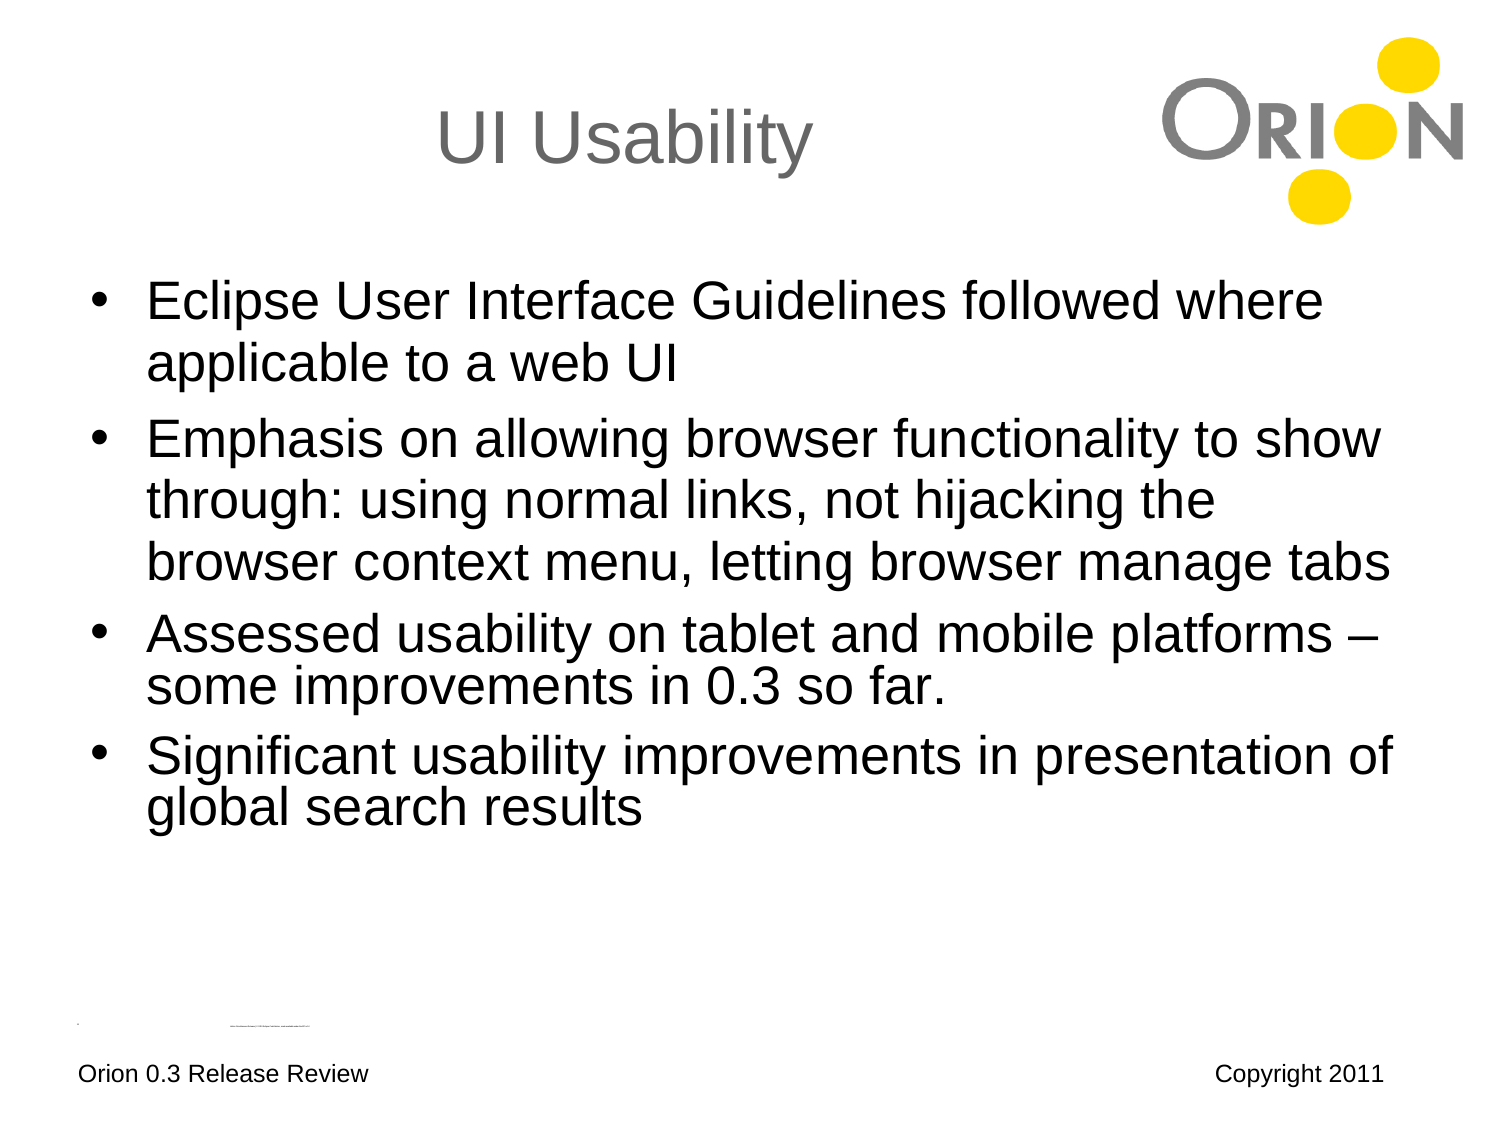

# UI Usability
Eclipse User Interface Guidelines followed where applicable to a web UI
Emphasis on allowing browser functionality to show through: using normal links, not hijacking the browser context menu, letting browser manage tabs
Assessed usability on tablet and mobile platforms – some improvements in 0.3 so far.
Significant usability improvements in presentation of global search results
13
Copyright 2011